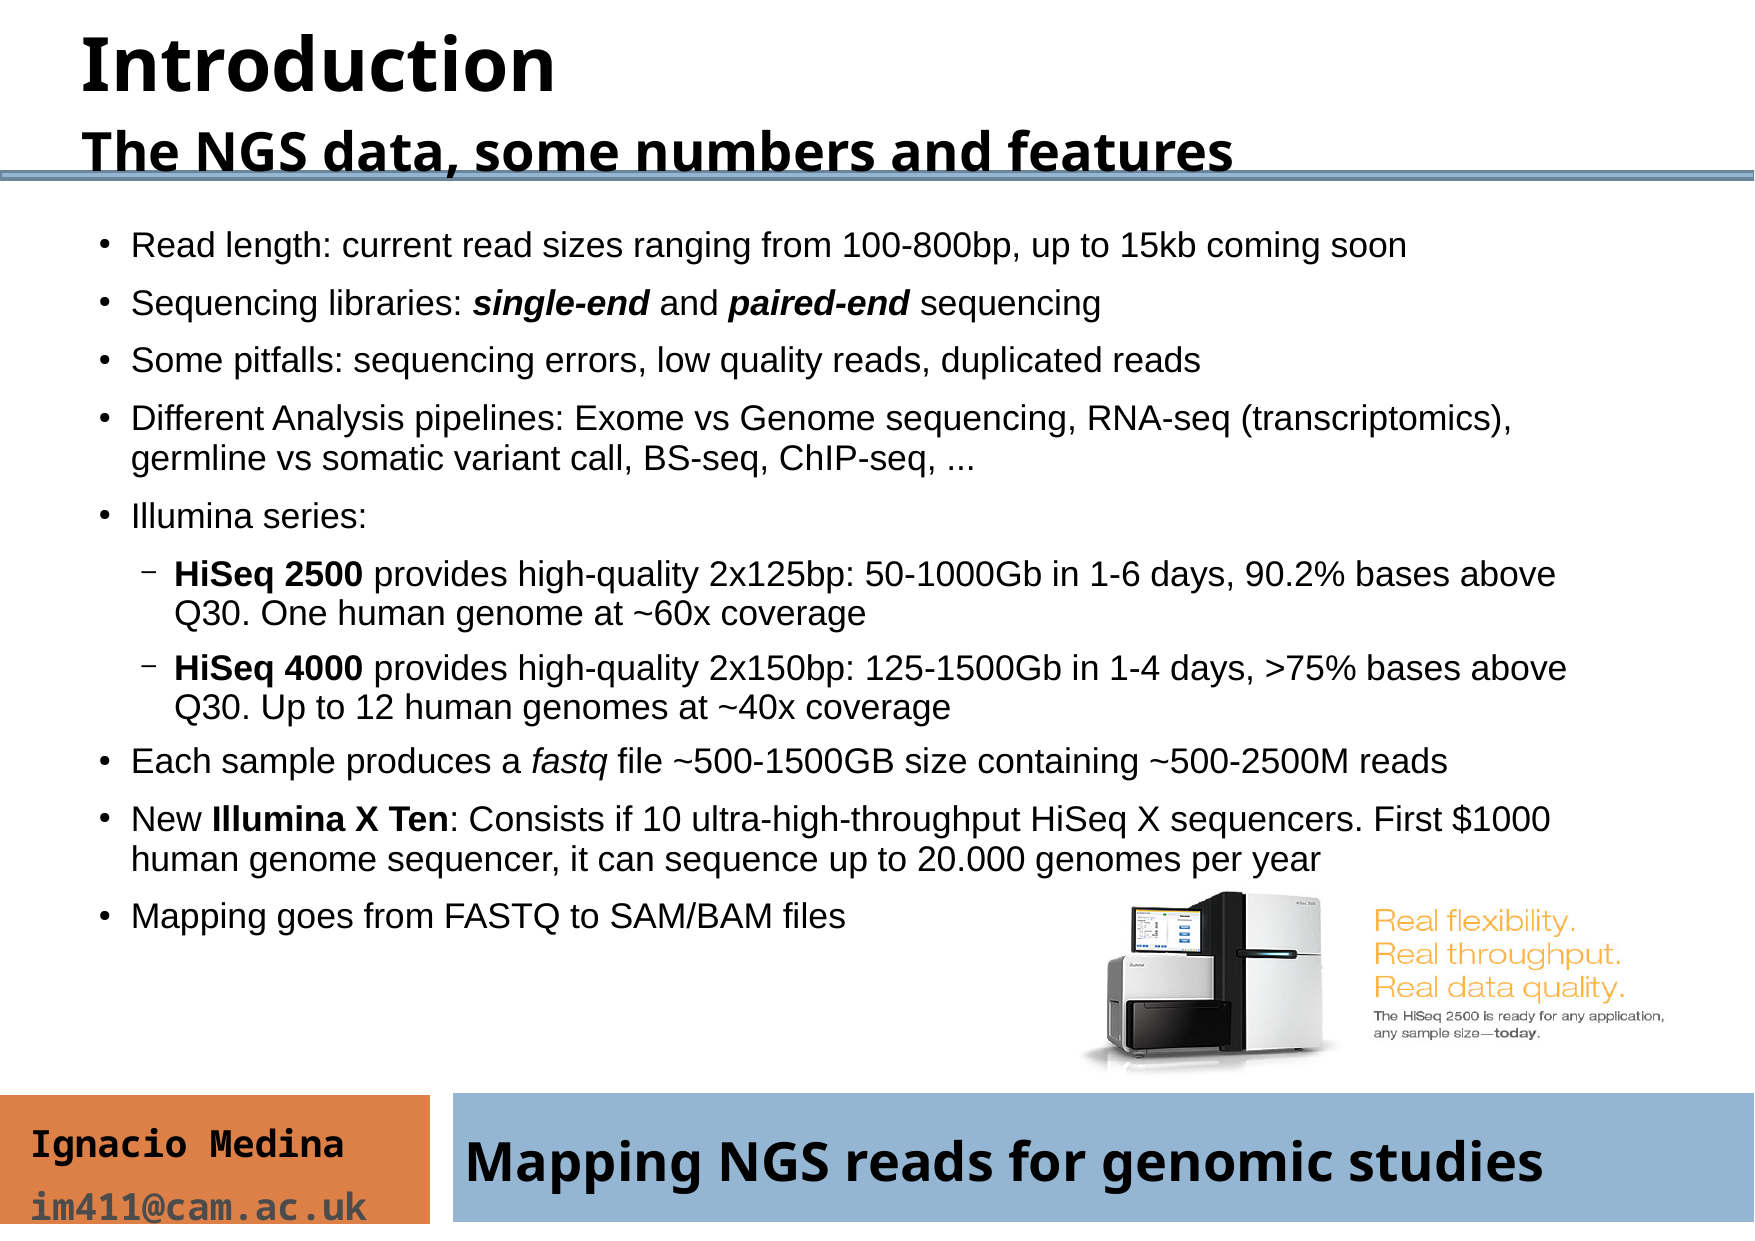

Introduction
The NGS data, some numbers and features
# Read length: current read sizes ranging from 100-800bp, up to 15kb coming soon
Sequencing libraries: single-end and paired-end sequencing
Some pitfalls: sequencing errors, low quality reads, duplicated reads
Different Analysis pipelines: Exome vs Genome sequencing, RNA-seq (transcriptomics), germline vs somatic variant call, BS-seq, ChIP-seq, ...
Illumina series:
HiSeq 2500 provides high-quality 2x125bp: 50-1000Gb in 1-6 days, 90.2% bases above Q30. One human genome at ~60x coverage
HiSeq 4000 provides high-quality 2x150bp: 125-1500Gb in 1-4 days, >75% bases above Q30. Up to 12 human genomes at ~40x coverage
Each sample produces a fastq file ~500-1500GB size containing ~500-2500M reads
New Illumina X Ten: Consists if 10 ultra-high-throughput HiSeq X sequencers. First $1000 human genome sequencer, it can sequence up to 20.000 genomes per year
Mapping goes from FASTQ to SAM/BAM files
Ignacio Medina
im411@cam.ac.uk
Mapping NGS reads for genomic studies